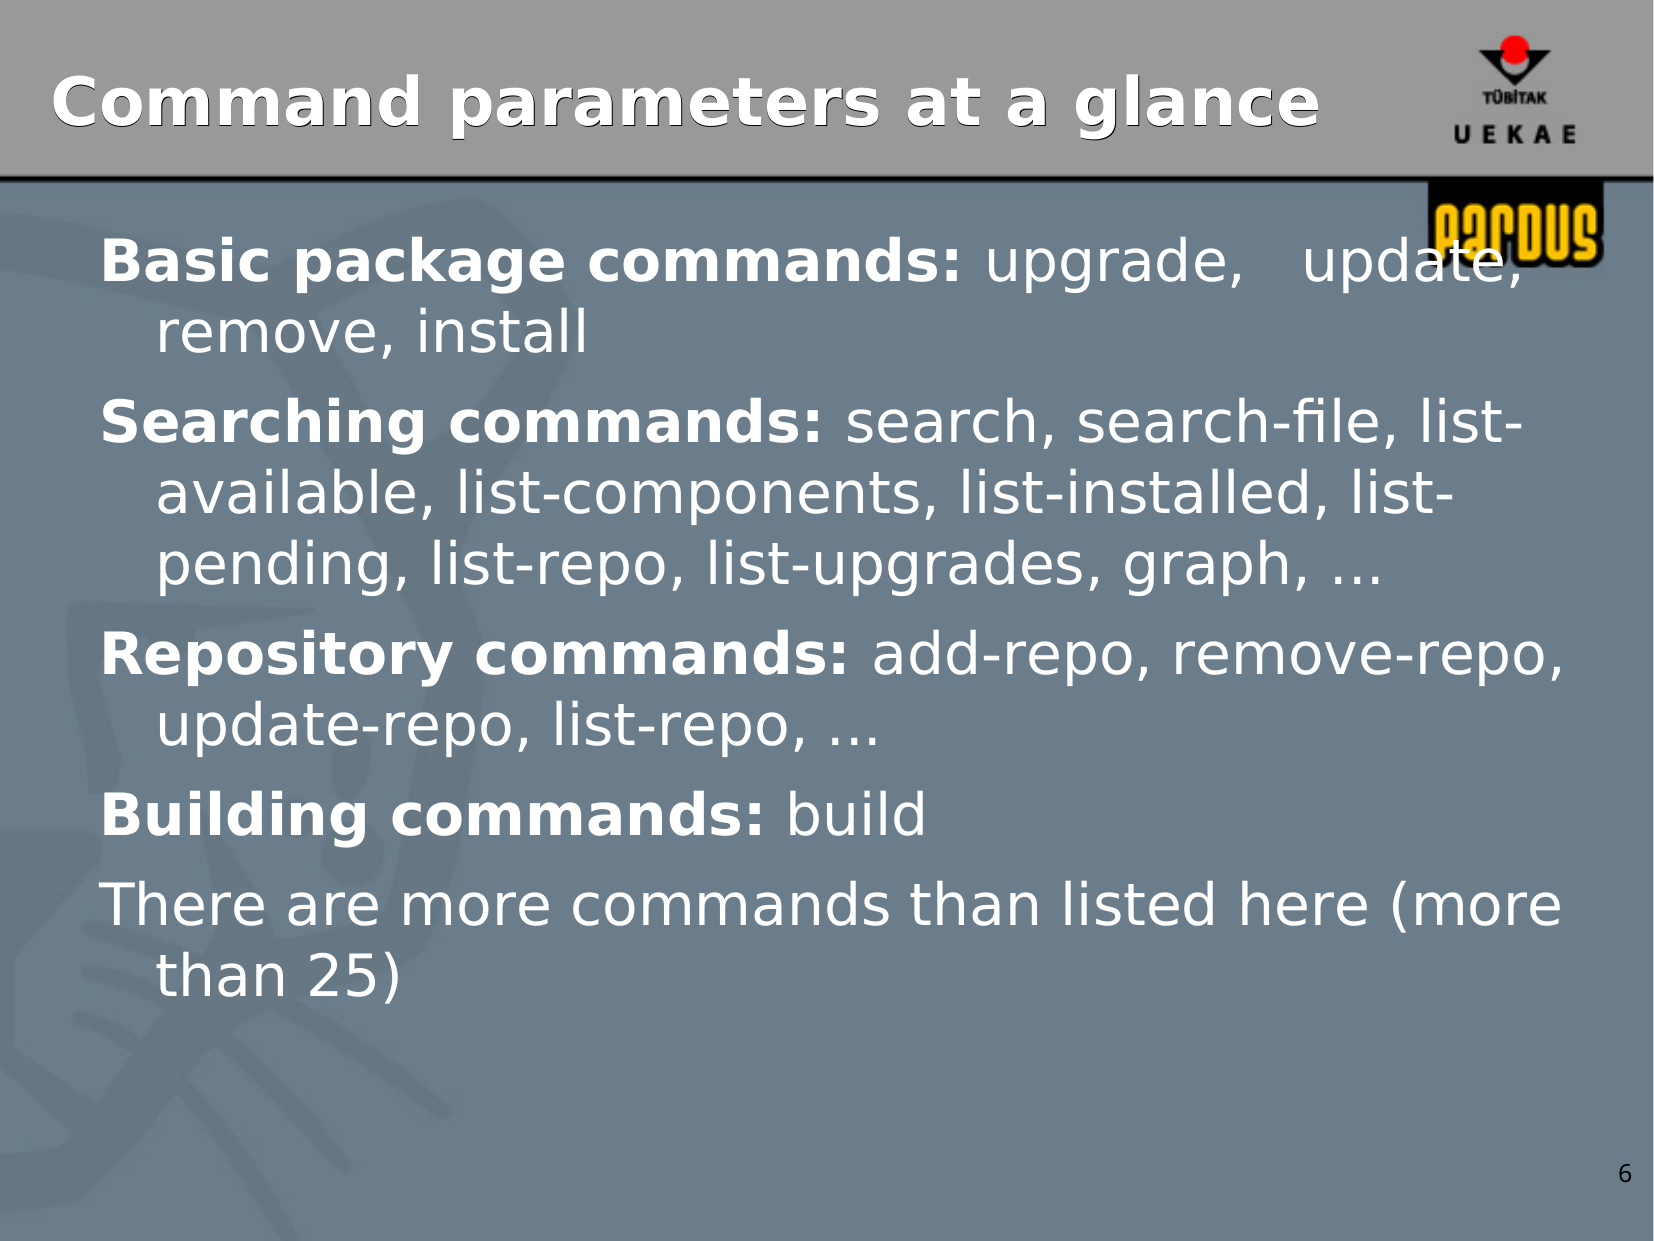

# Command parameters at a glance
Basic package commands: upgrade, update, remove, install
Searching commands: search, search-file, list-available, list-components, list-installed, list-pending, list-repo, list-upgrades, graph, ...
Repository commands: add-repo, remove-repo, update-repo, list-repo, ...
Building commands: build
There are more commands than listed here (more than 25)